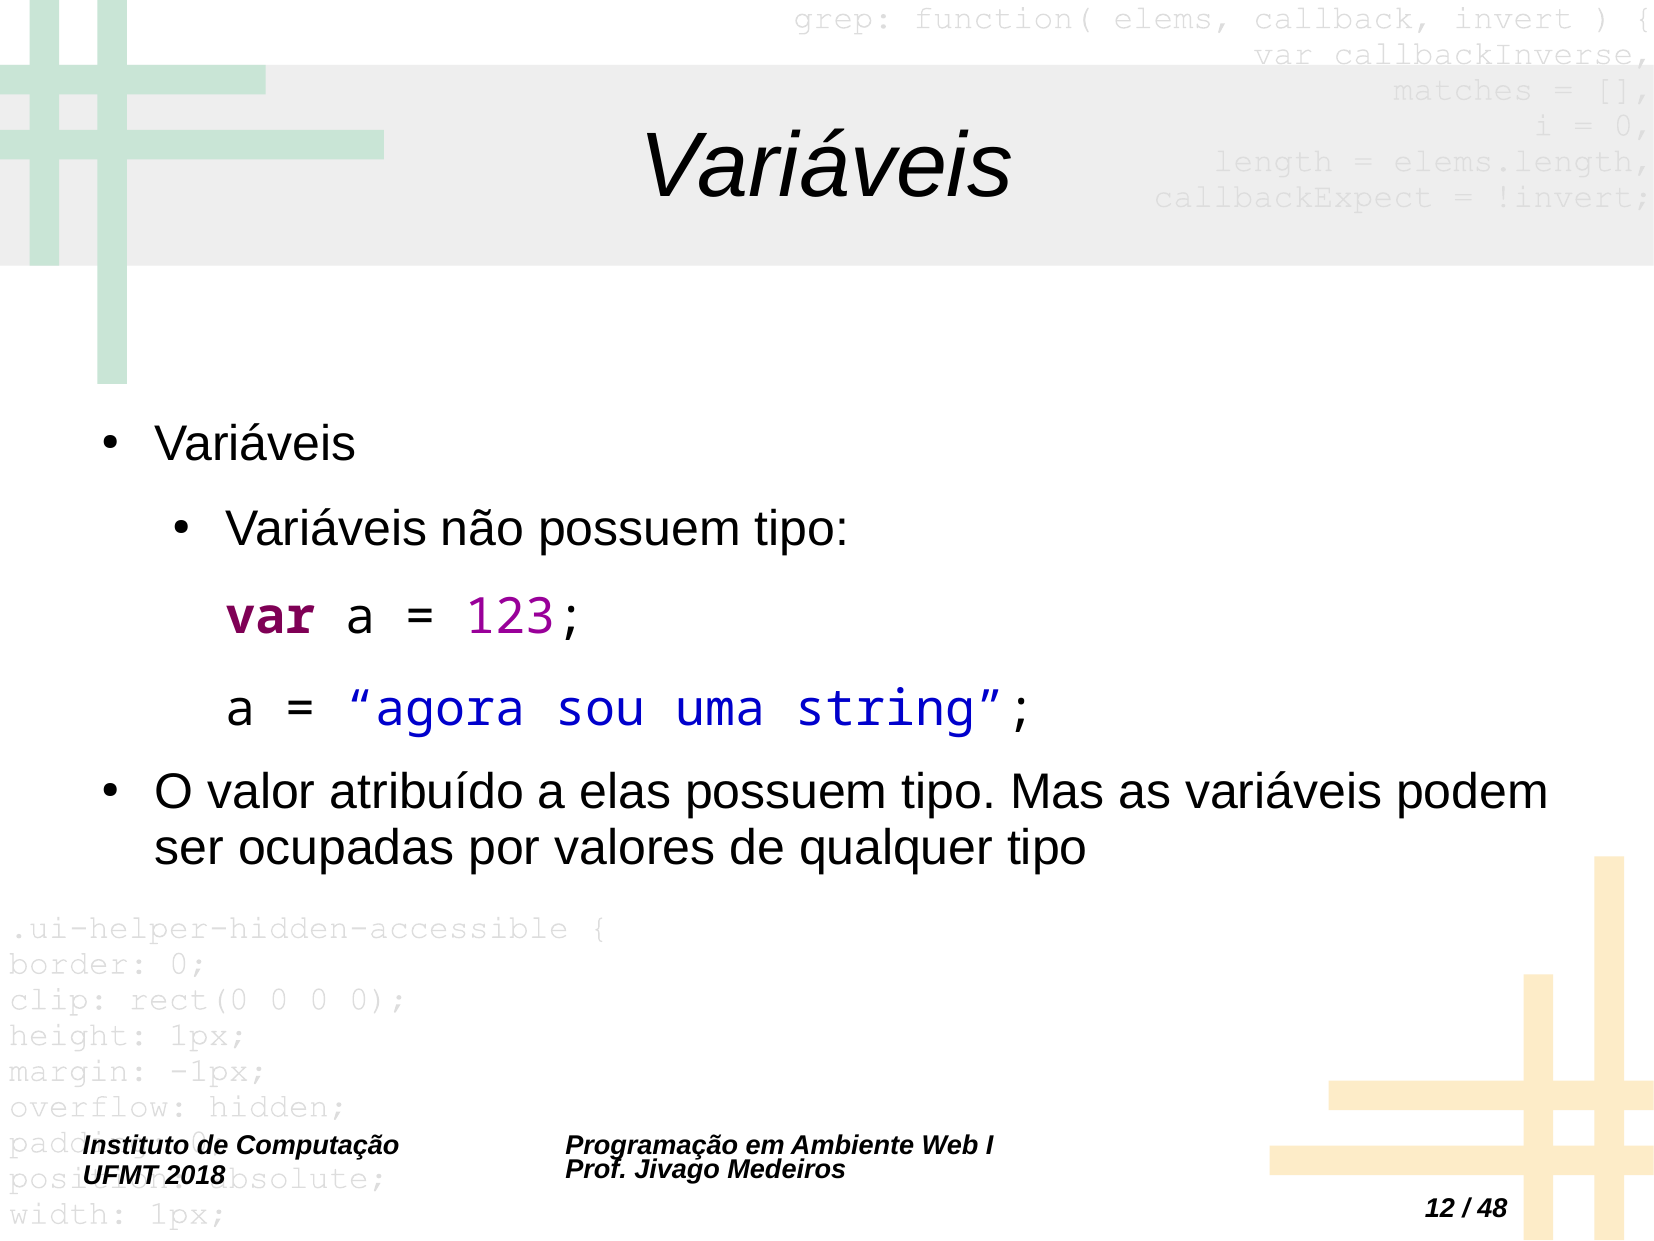

# Variáveis
Variáveis
Variáveis não possuem tipo:
var a = 123;
a = “agora sou uma string”;
O valor atribuído a elas possuem tipo. Mas as variáveis podem ser ocupadas por valores de qualquer tipo
Programação em Ambiente Web I Prof. Jivago Medeiros
12